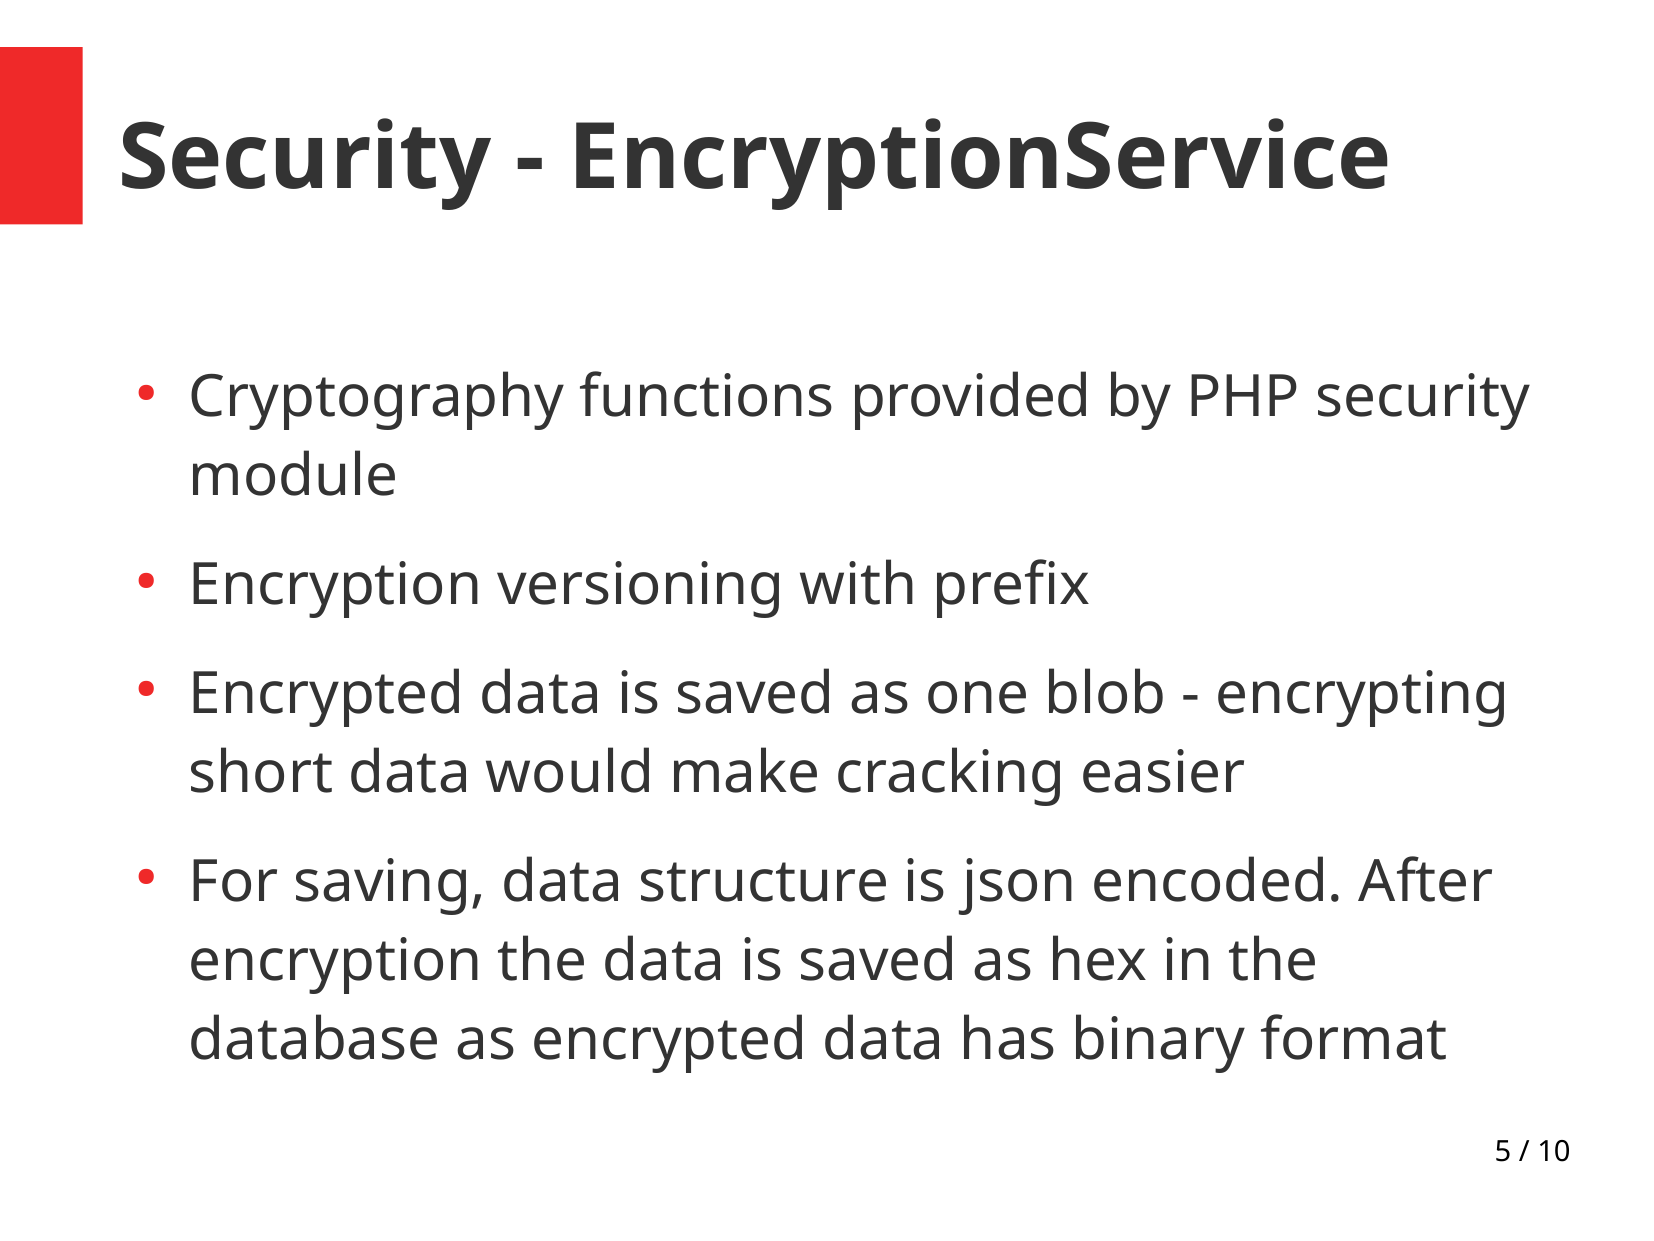

# Security - EncryptionService
Cryptography functions provided by PHP security module
Encryption versioning with prefix
Encrypted data is saved as one blob - encrypting short data would make cracking easier
For saving, data structure is json encoded. After encryption the data is saved as hex in the database as encrypted data has binary format
5